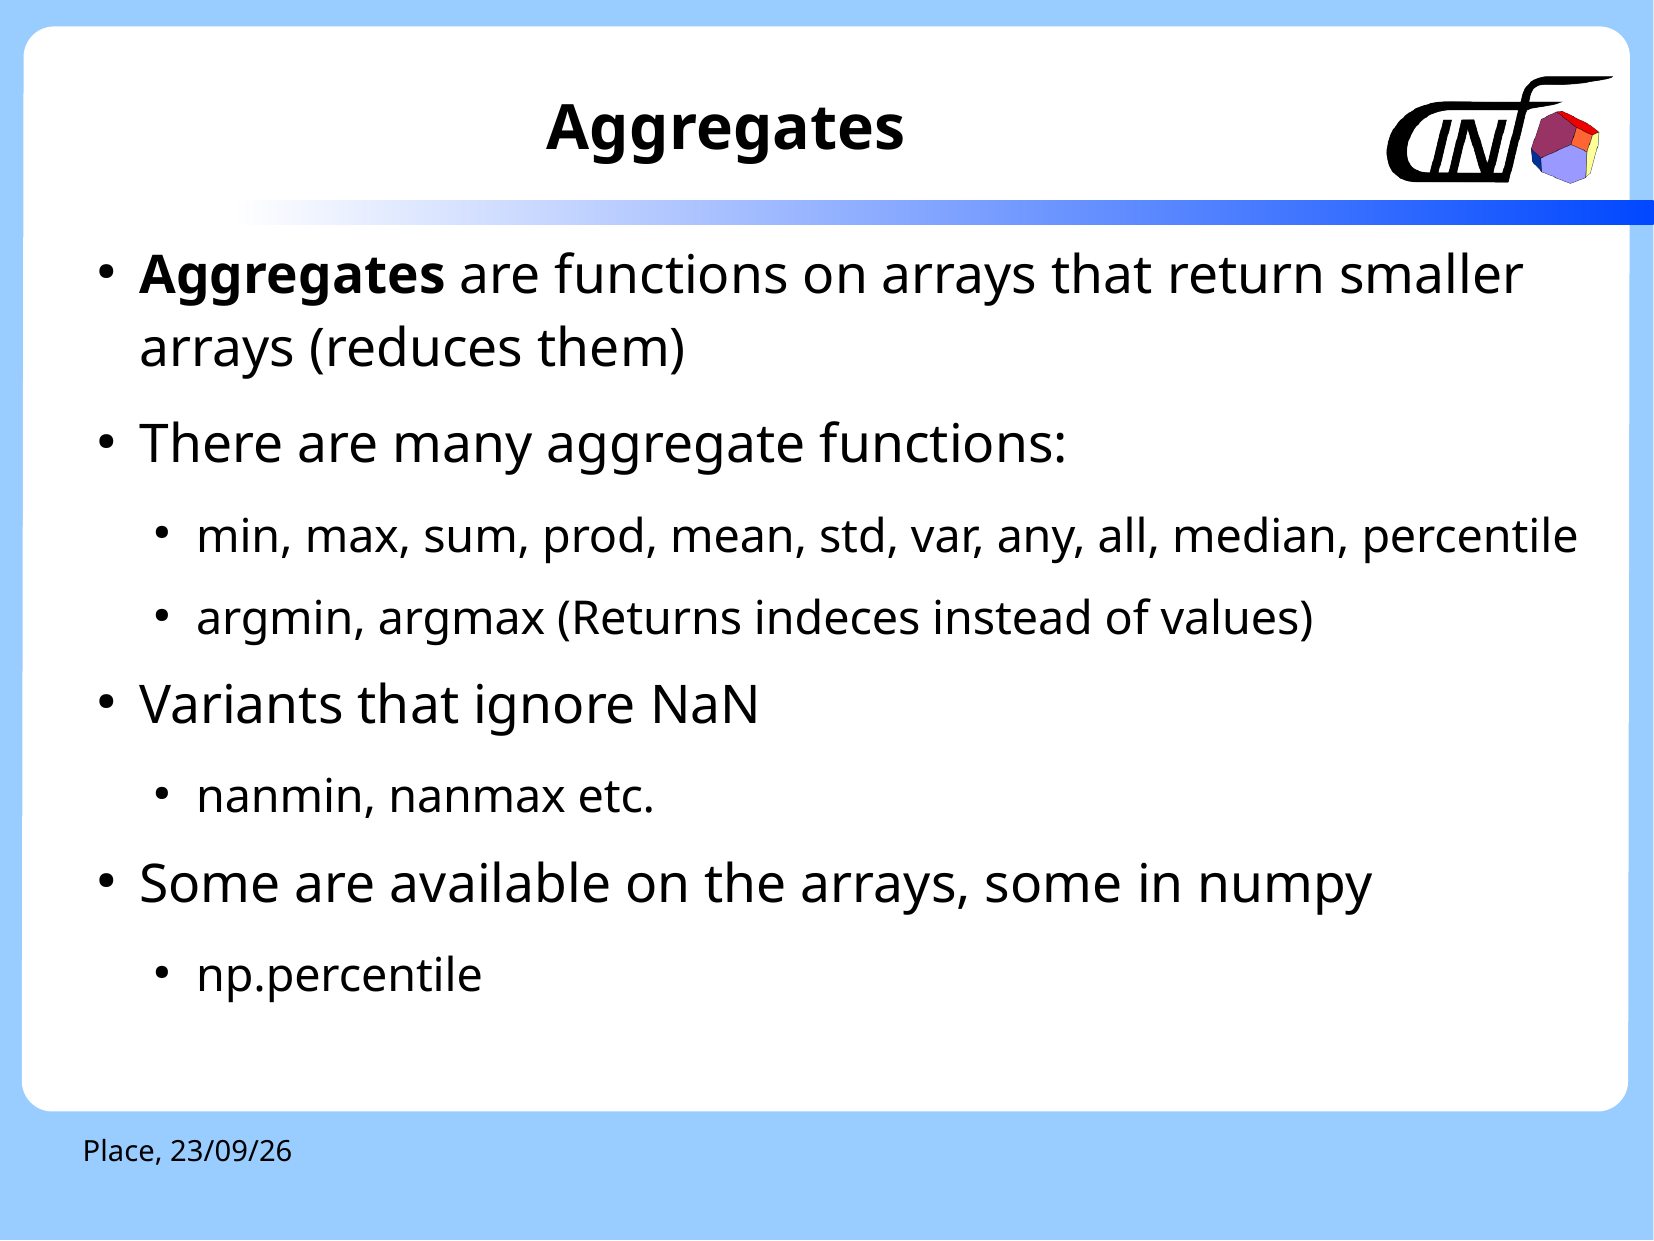

# Aggregates
Aggregates are functions on arrays that return smaller arrays (reduces them)
There are many aggregate functions:
min, max, sum, prod, mean, std, var, any, all, median, percentile
argmin, argmax (Returns indeces instead of values)
Variants that ignore NaN
nanmin, nanmax etc.
Some are available on the arrays, some in numpy
np.percentile